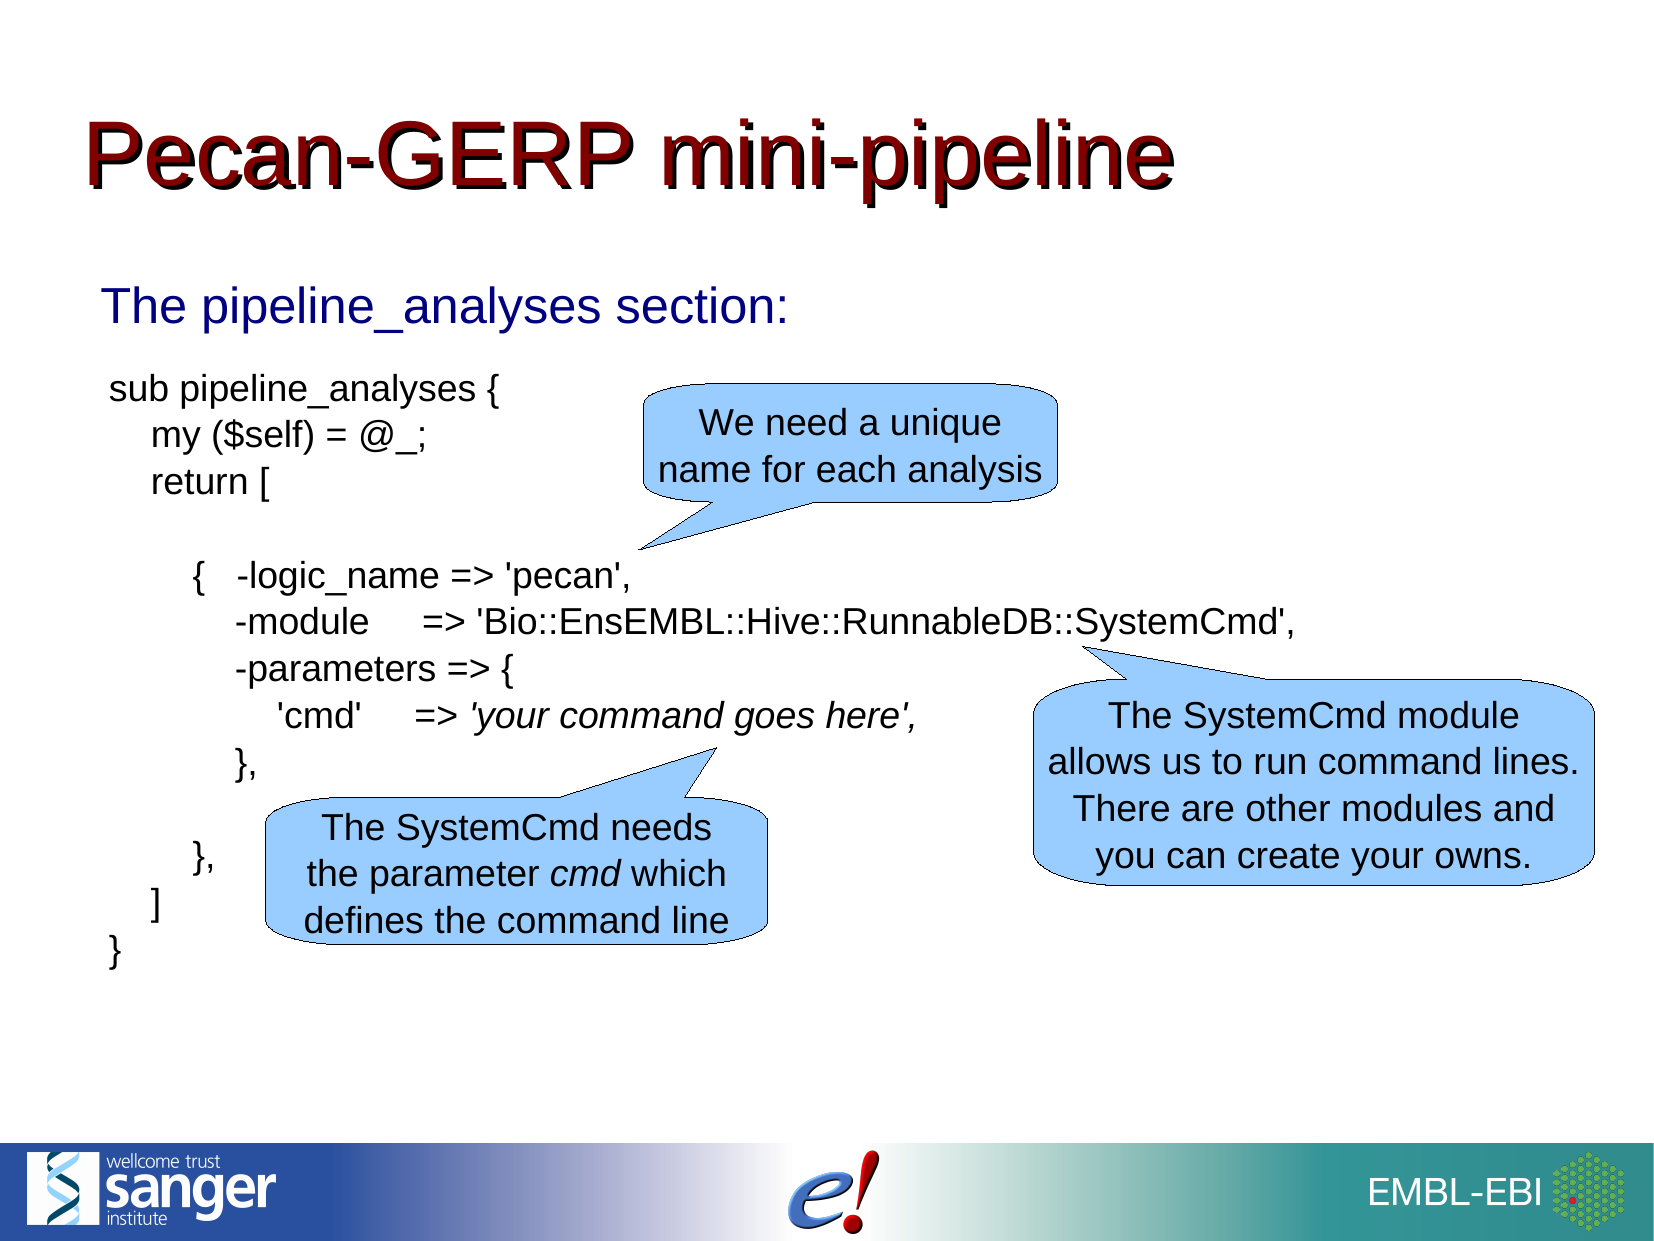

# Pecan-GERP mini-pipeline
The pipeline_analyses section:
sub pipeline_analyses {
 my ($self) = @_;
 return [
 { -logic_name => 'pecan',
 -module => 'Bio::EnsEMBL::Hive::RunnableDB::SystemCmd',
 -parameters => {
 'cmd' => 'your command goes here',
 },
 },
 ]
}
We need a unique
name for each analysis
The SystemCmd module
allows us to run command lines.
There are other modules and
you can create your owns.
The SystemCmd needs
the parameter cmd which
defines the command line